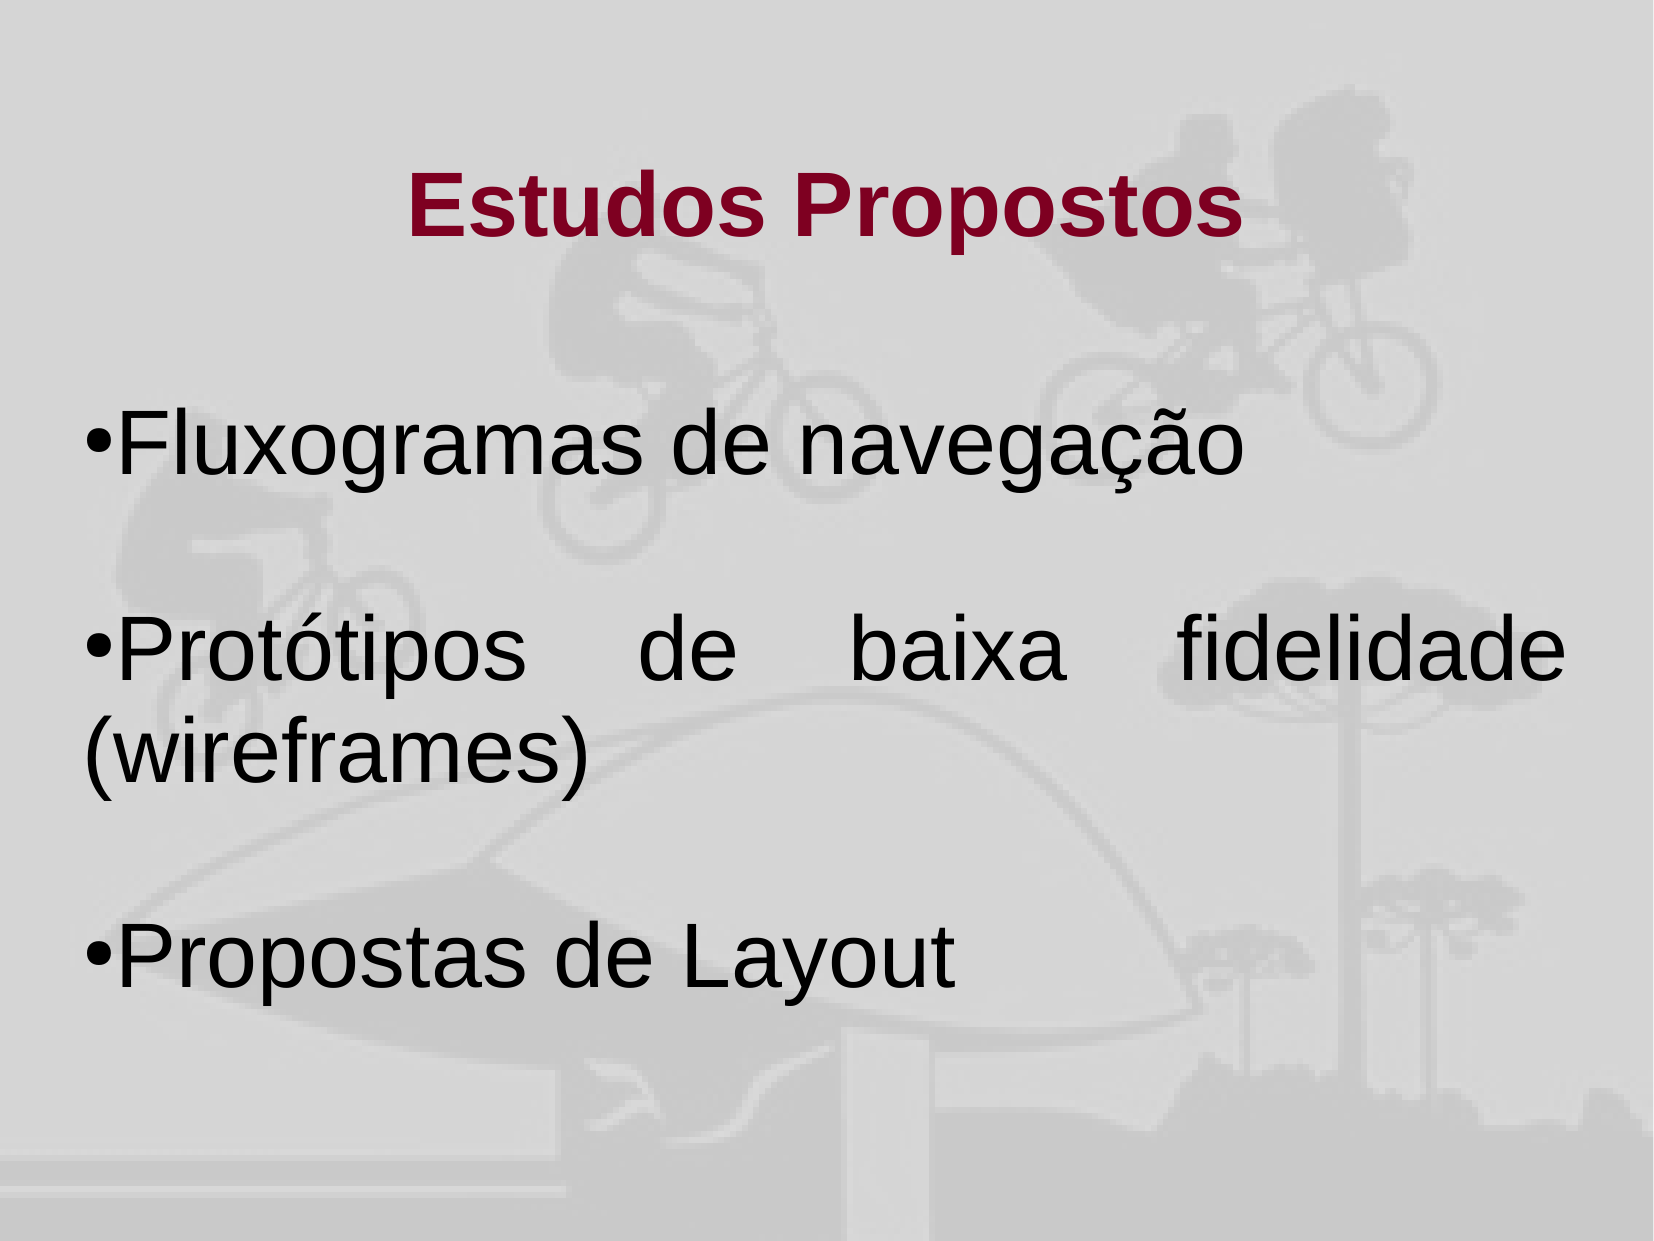

# Estudos Propostos
Fluxogramas de navegação
Protótipos de baixa fidelidade (wireframes)
Propostas de Layout